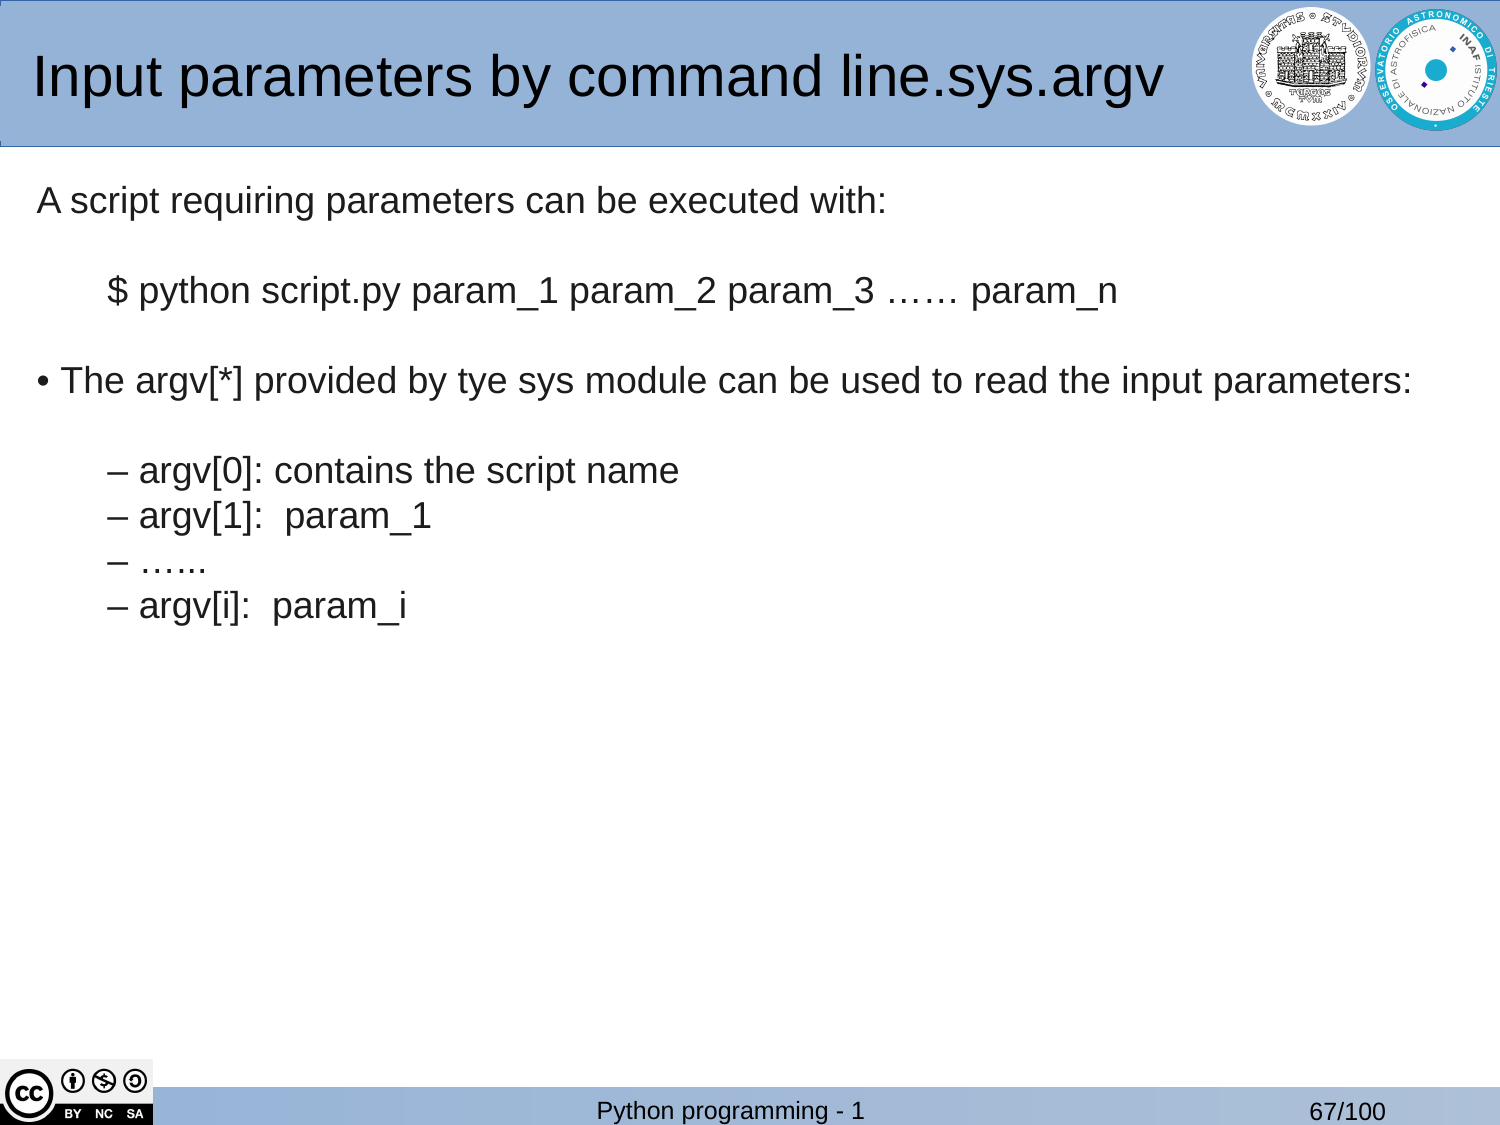

Input parameters by command line.sys.argv
# A script requiring parameters can be executed with:
$ python script.py param_1 param_2 param_3 …… param_n
• The argv[*] provided by tye sys module can be used to read the input parameters:
– argv[0]: contains the script name
– argv[1]: param_1
– …...
– argv[i]: param_i